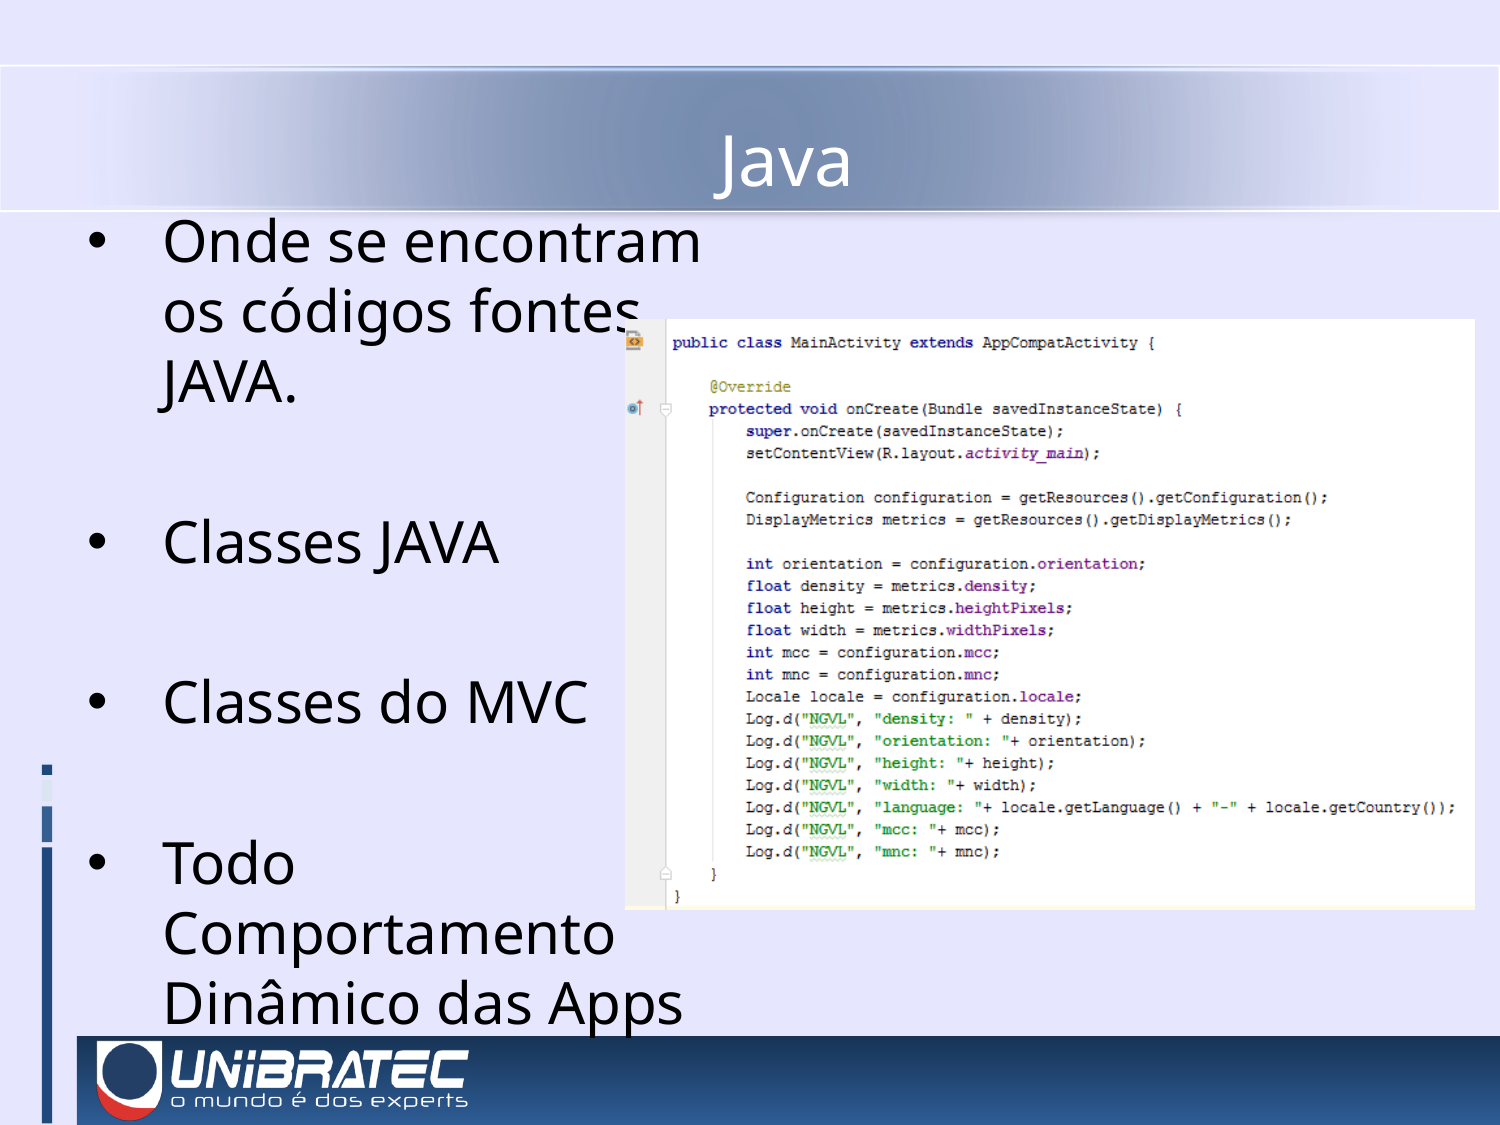

# Java
Onde se encontram os códigos fontes JAVA.
Classes JAVA
Classes do MVC
Todo Comportamento Dinâmico das Apps